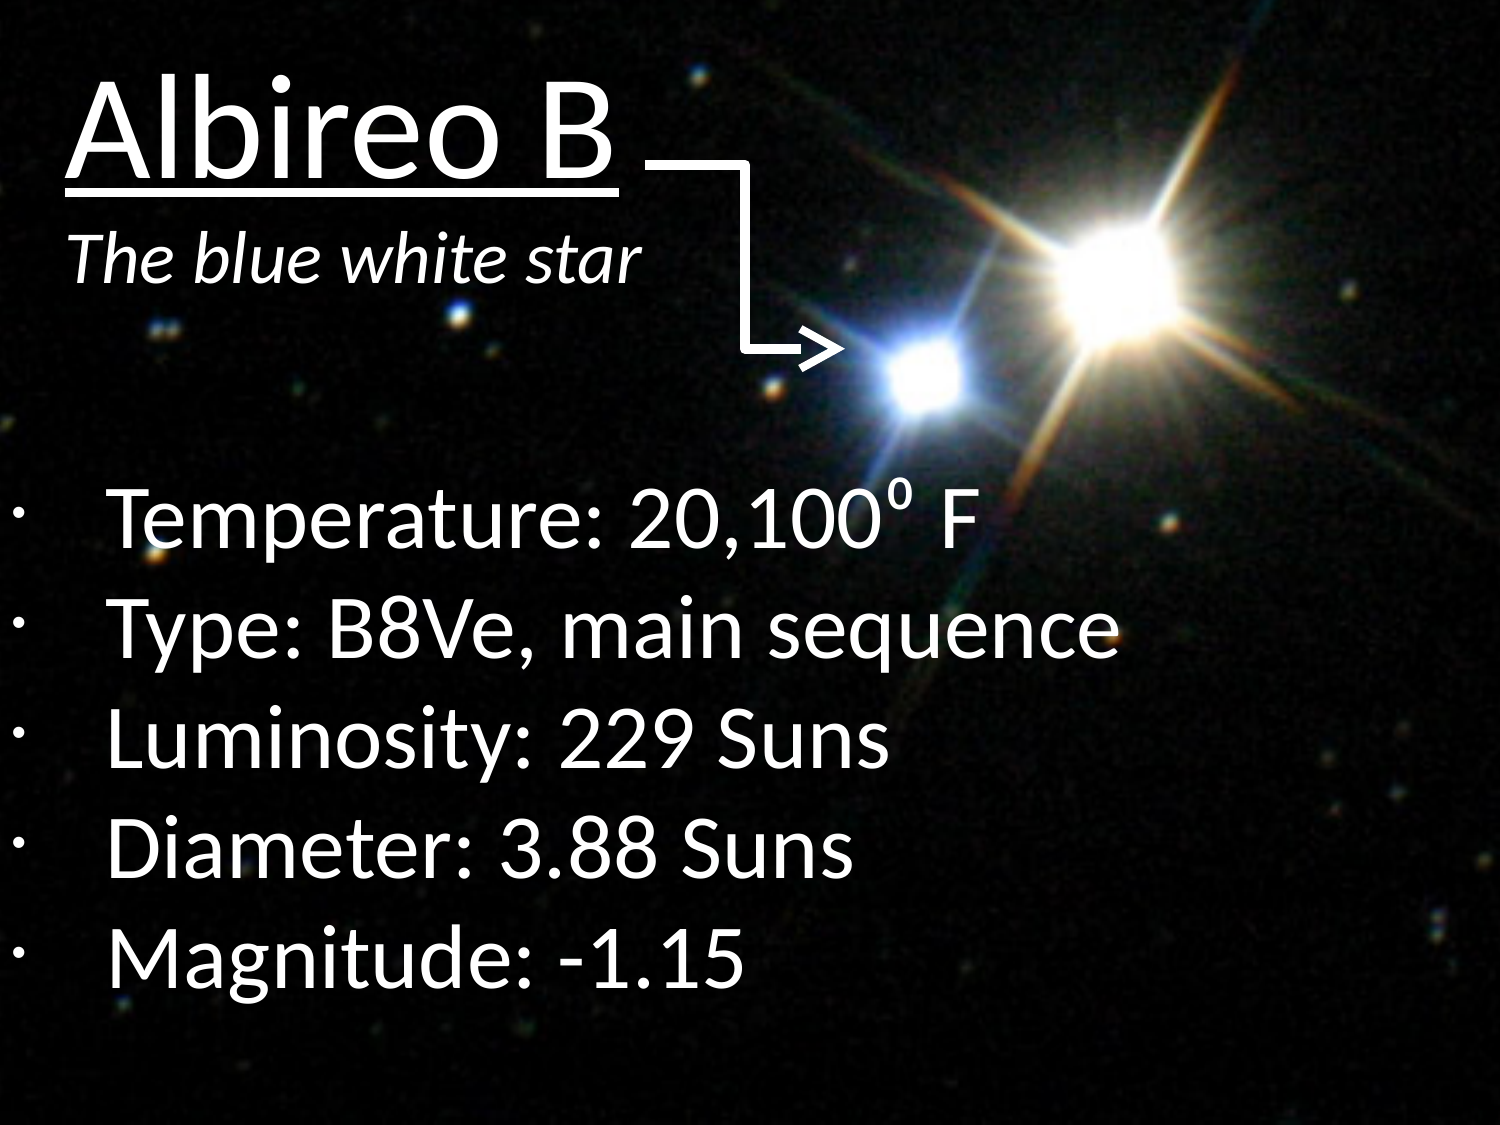

Albireo B
The blue white star
Temperature: 20,100⁰ F
Type: B8Ve, main sequence
Luminosity: 229 Suns
Diameter: 3.88 Suns
Magnitude: -1.15